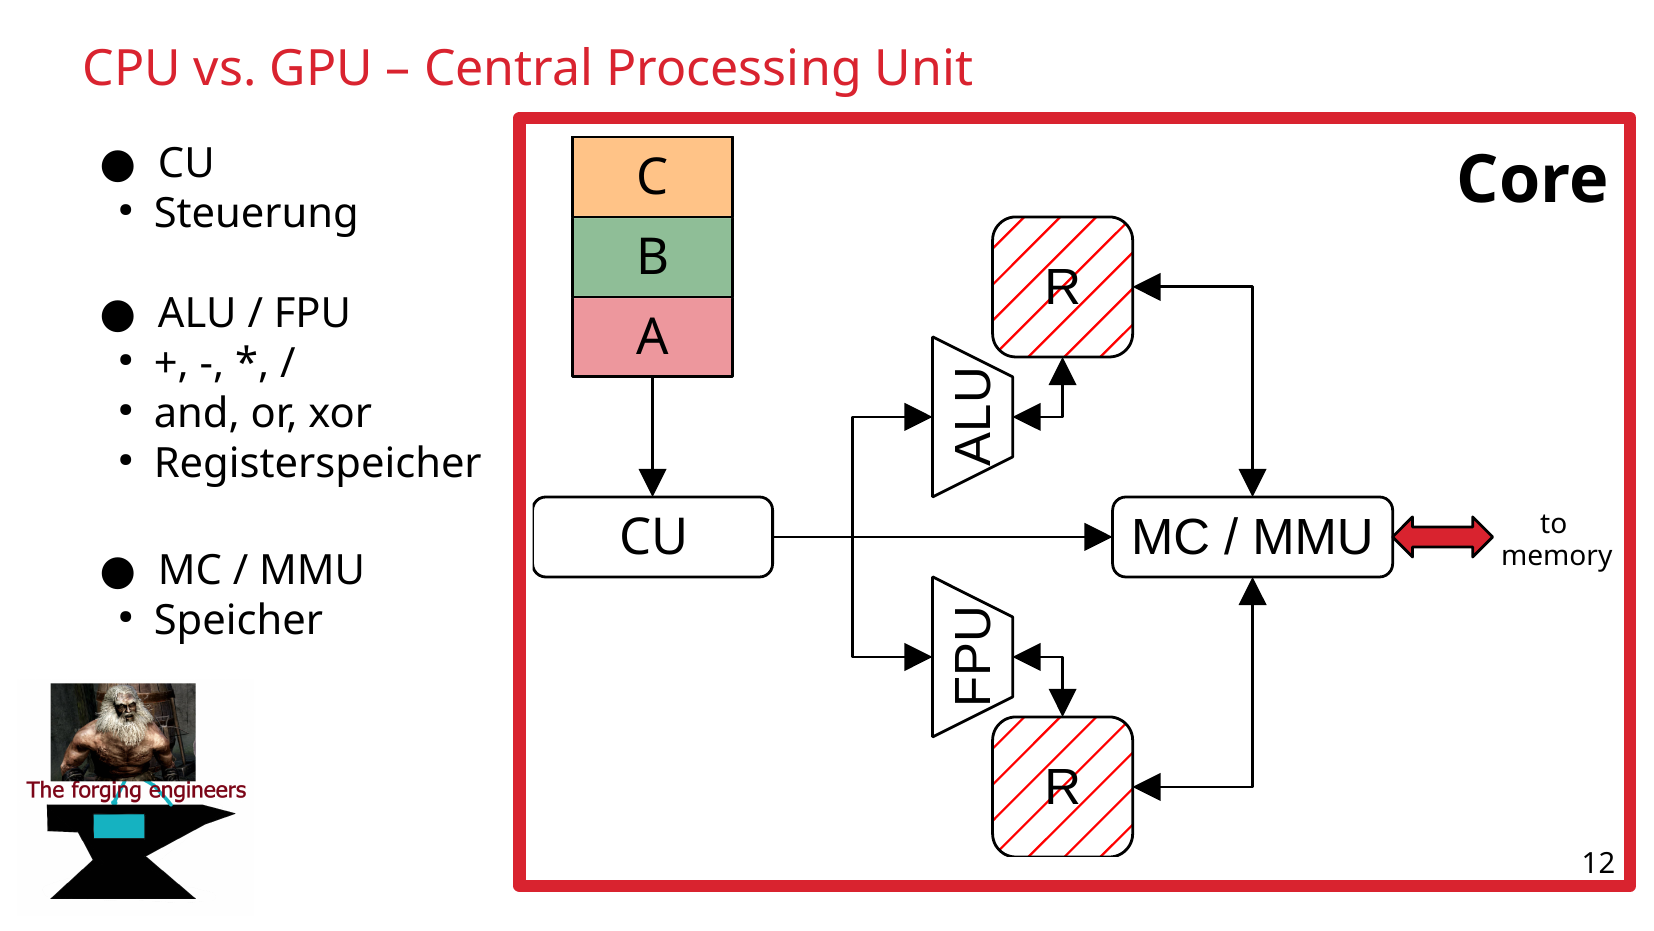

# CPU vs. GPU – Central Processing Unit
Core
CU
Steuerung
ALU / FPU
+, -, *, /
and, or, xor
Registerspeicher
MC / MMU
Speicher